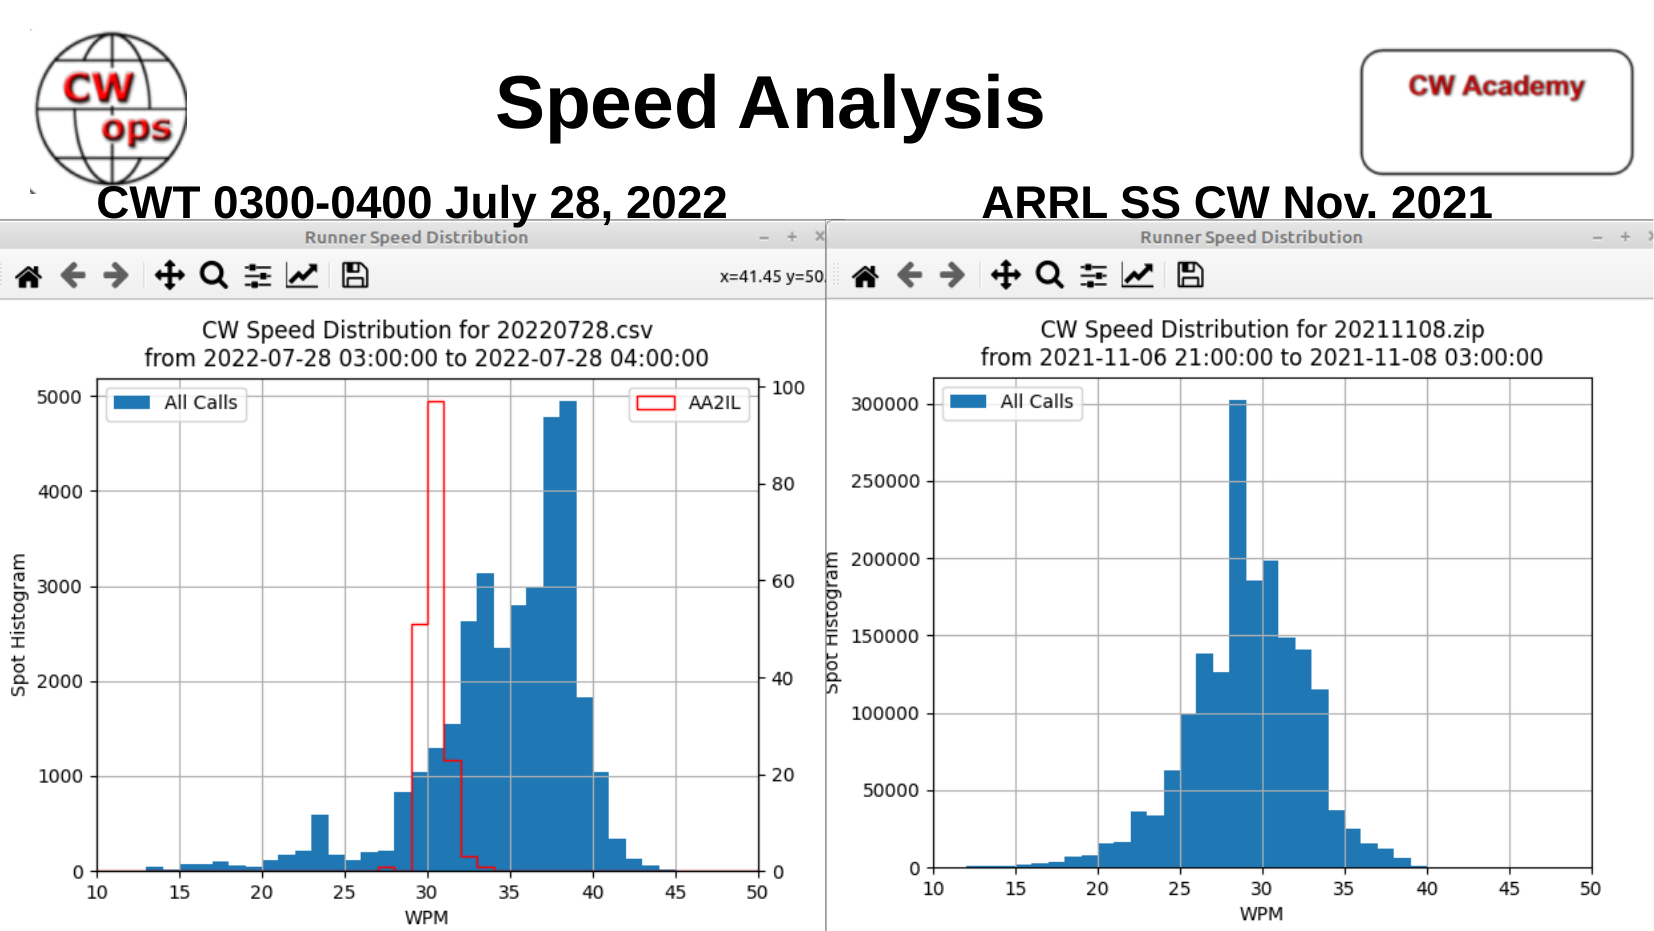

# Speed Analysis
CWT 0300-0400 July 28, 2022
ARRL SS CW Nov. 2021